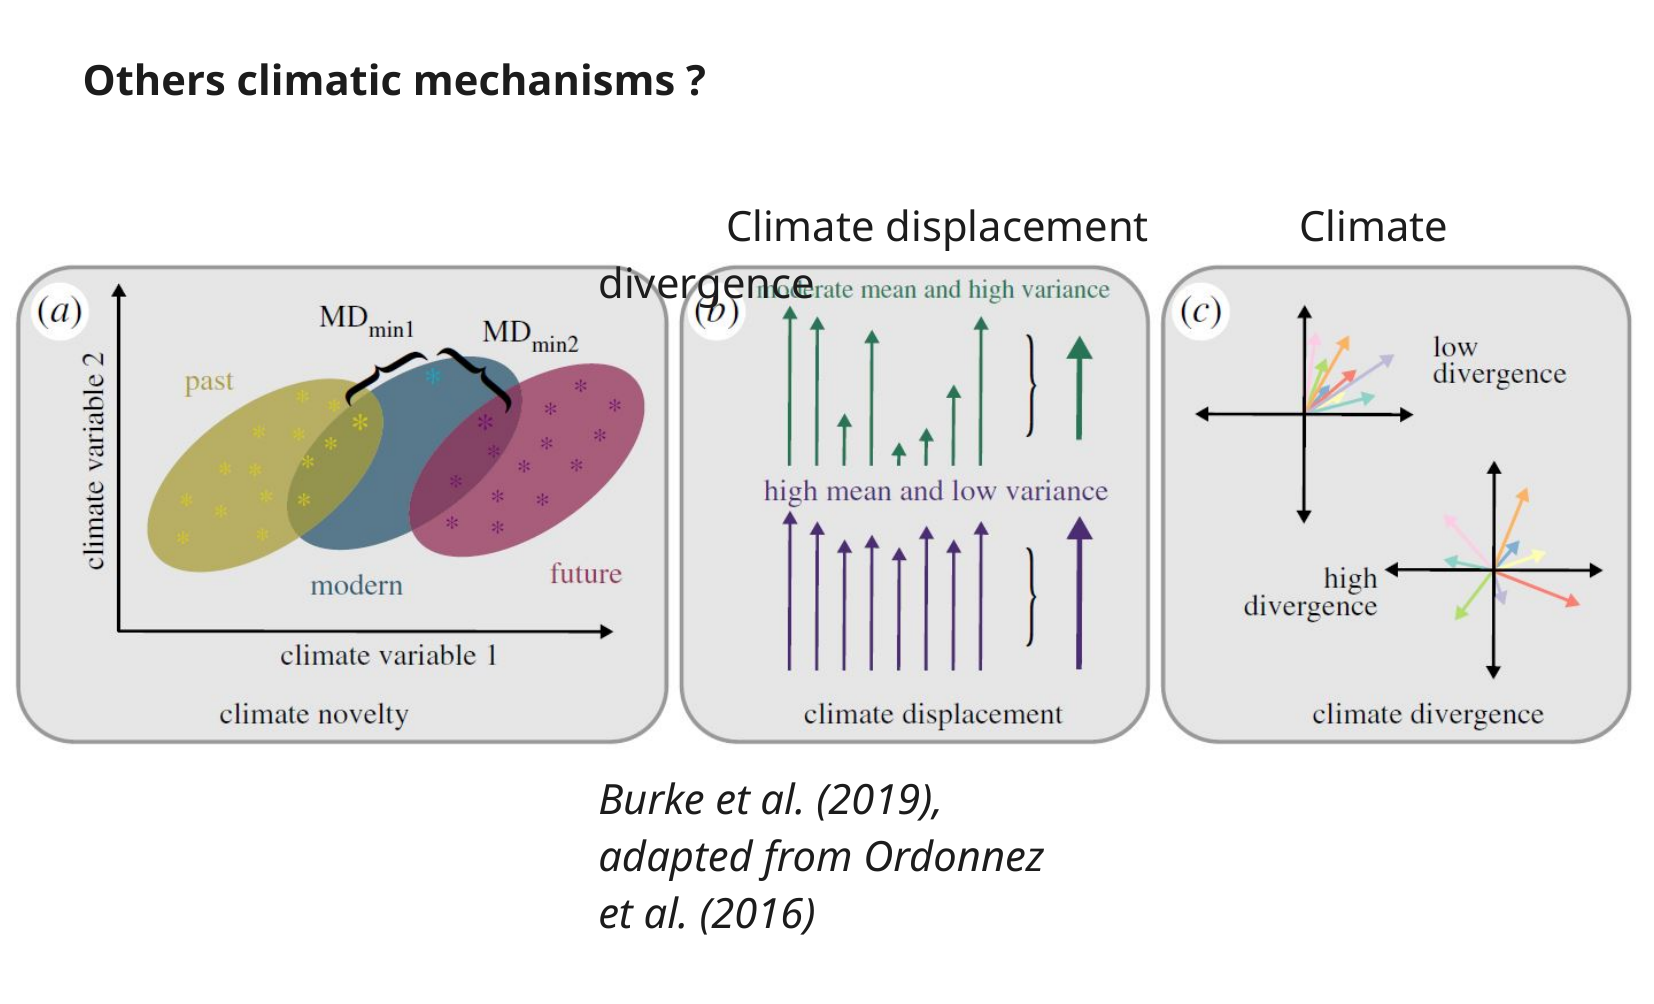

Others climatic mechanisms ?
	 Climate displacement Climate divergence
Burke et al. (2019), adapted from Ordonnez et al. (2016)